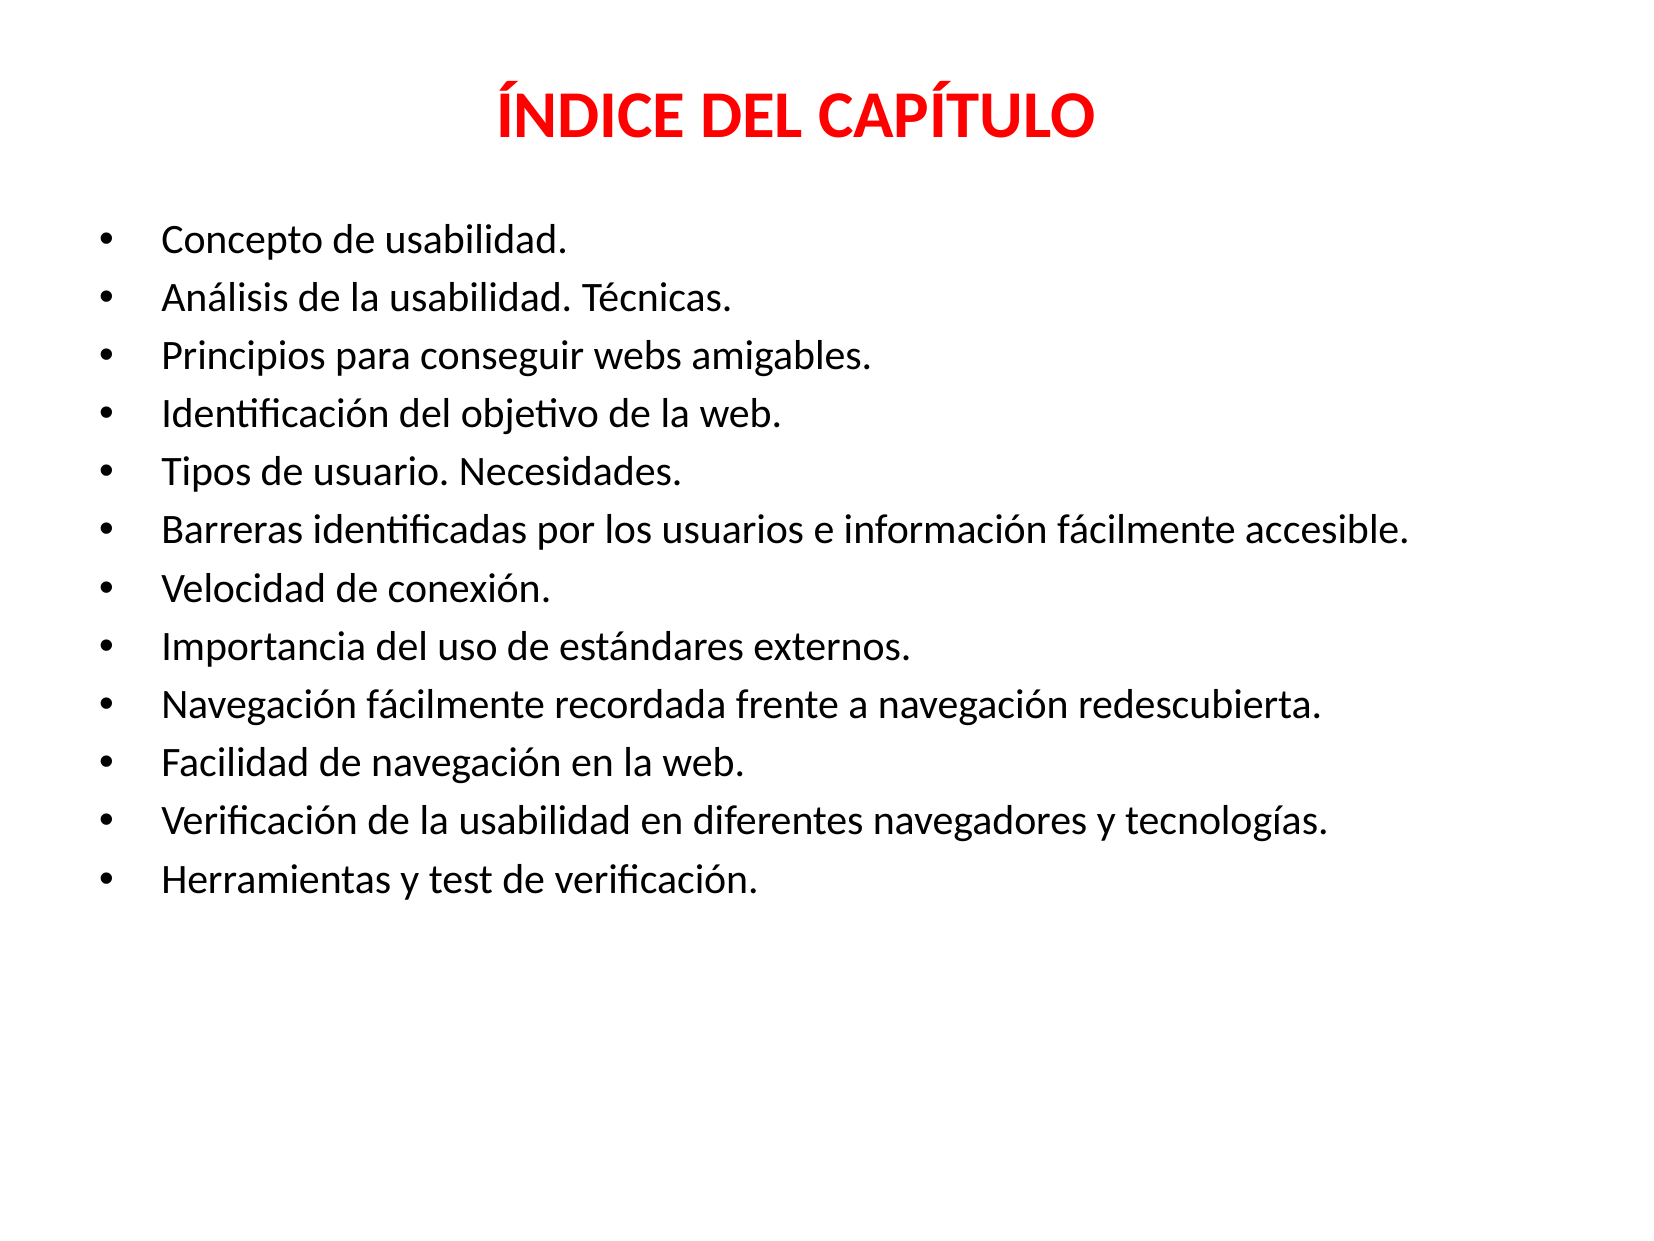

ÍNDICE DEL CAPÍTULO
•
Concepto de usabilidad.
•
Análisis de la usabilidad. Técnicas.
•
Principios para conseguir webs amigables.
•
Identificación del objetivo de la web.
•
Tipos de usuario. Necesidades.
•
Barreras identificadas por los usuarios e información fácilmente accesible.
•
Velocidad de conexión.
•
Importancia del uso de estándares externos.
•
Navegación fácilmente recordada frente a navegación redescubierta.
•
Facilidad de navegación en la web.
•
Verificación de la usabilidad en diferentes navegadores y tecnologías.
•
Herramientas y test de verificación.